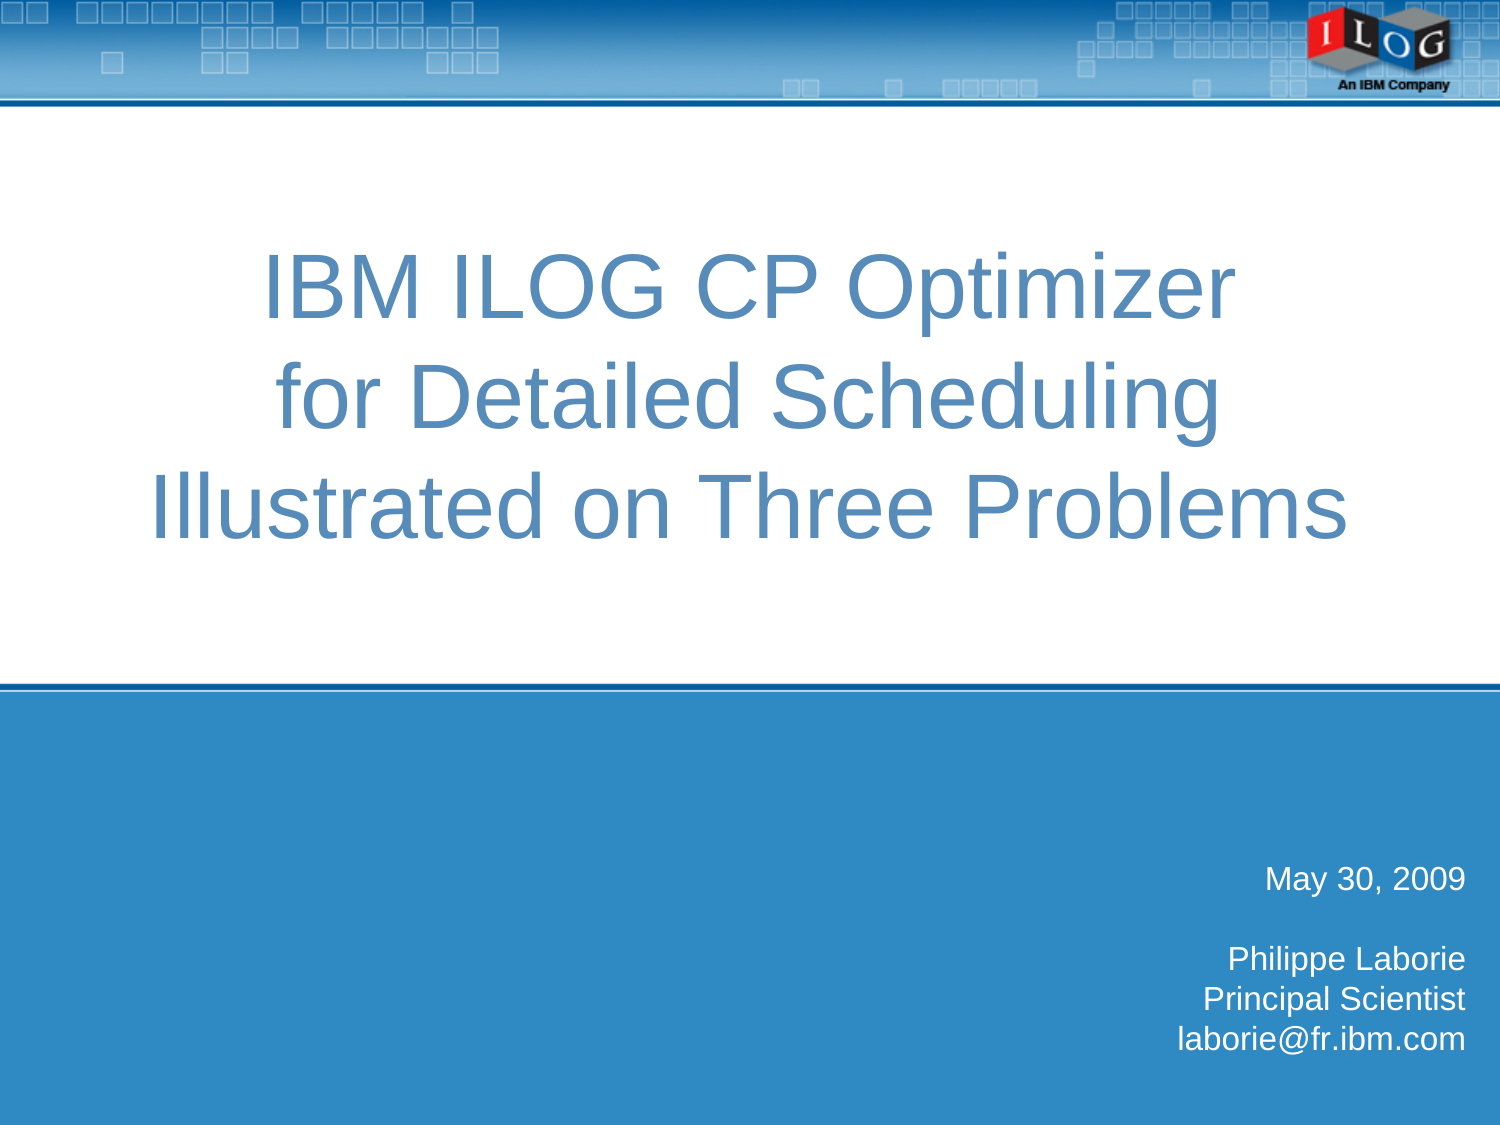

# IBM ILOG CP Optimizer for Detailed Scheduling Illustrated on Three Problems
May 30, 2009
Philippe Laborie
Principal Scientist
laborie@fr.ibm.com